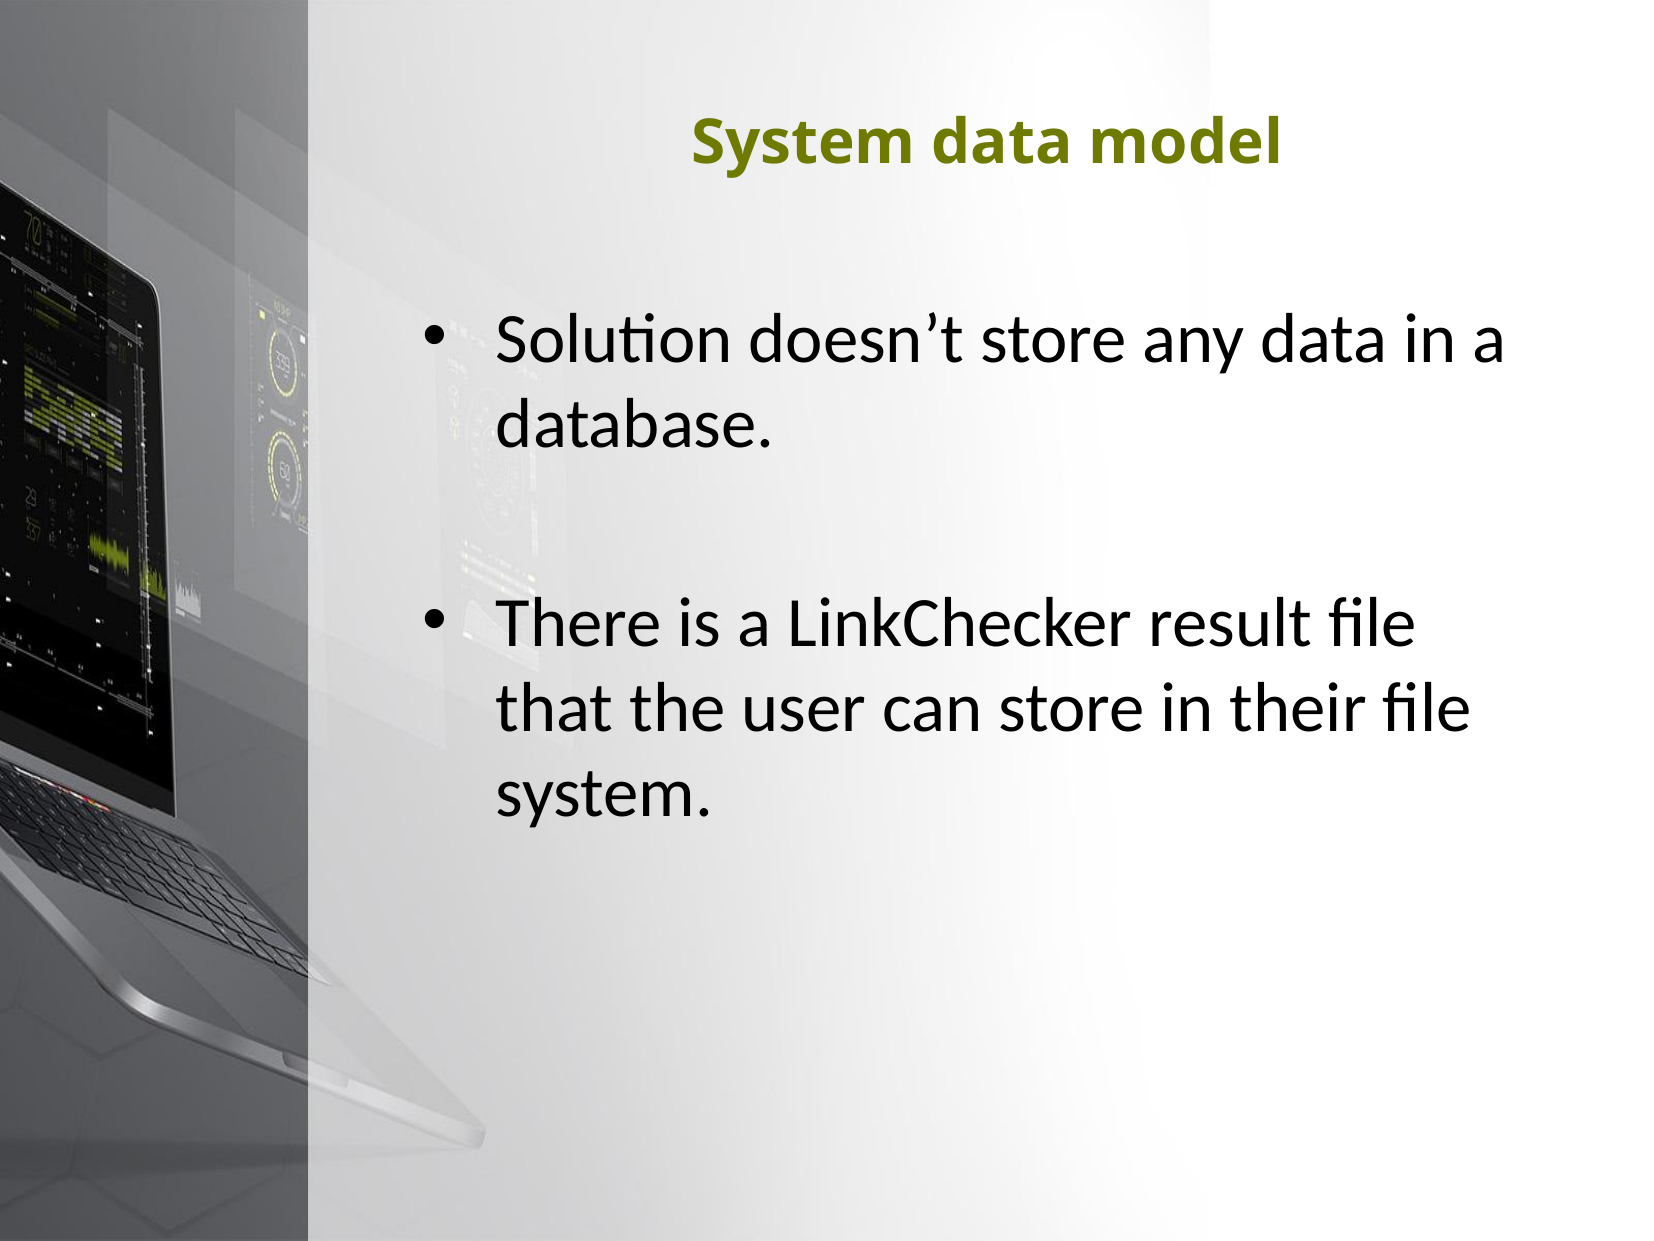

System data model
# Solution doesn’t store any data in a database.
There is a LinkChecker result file that the user can store in their file system.